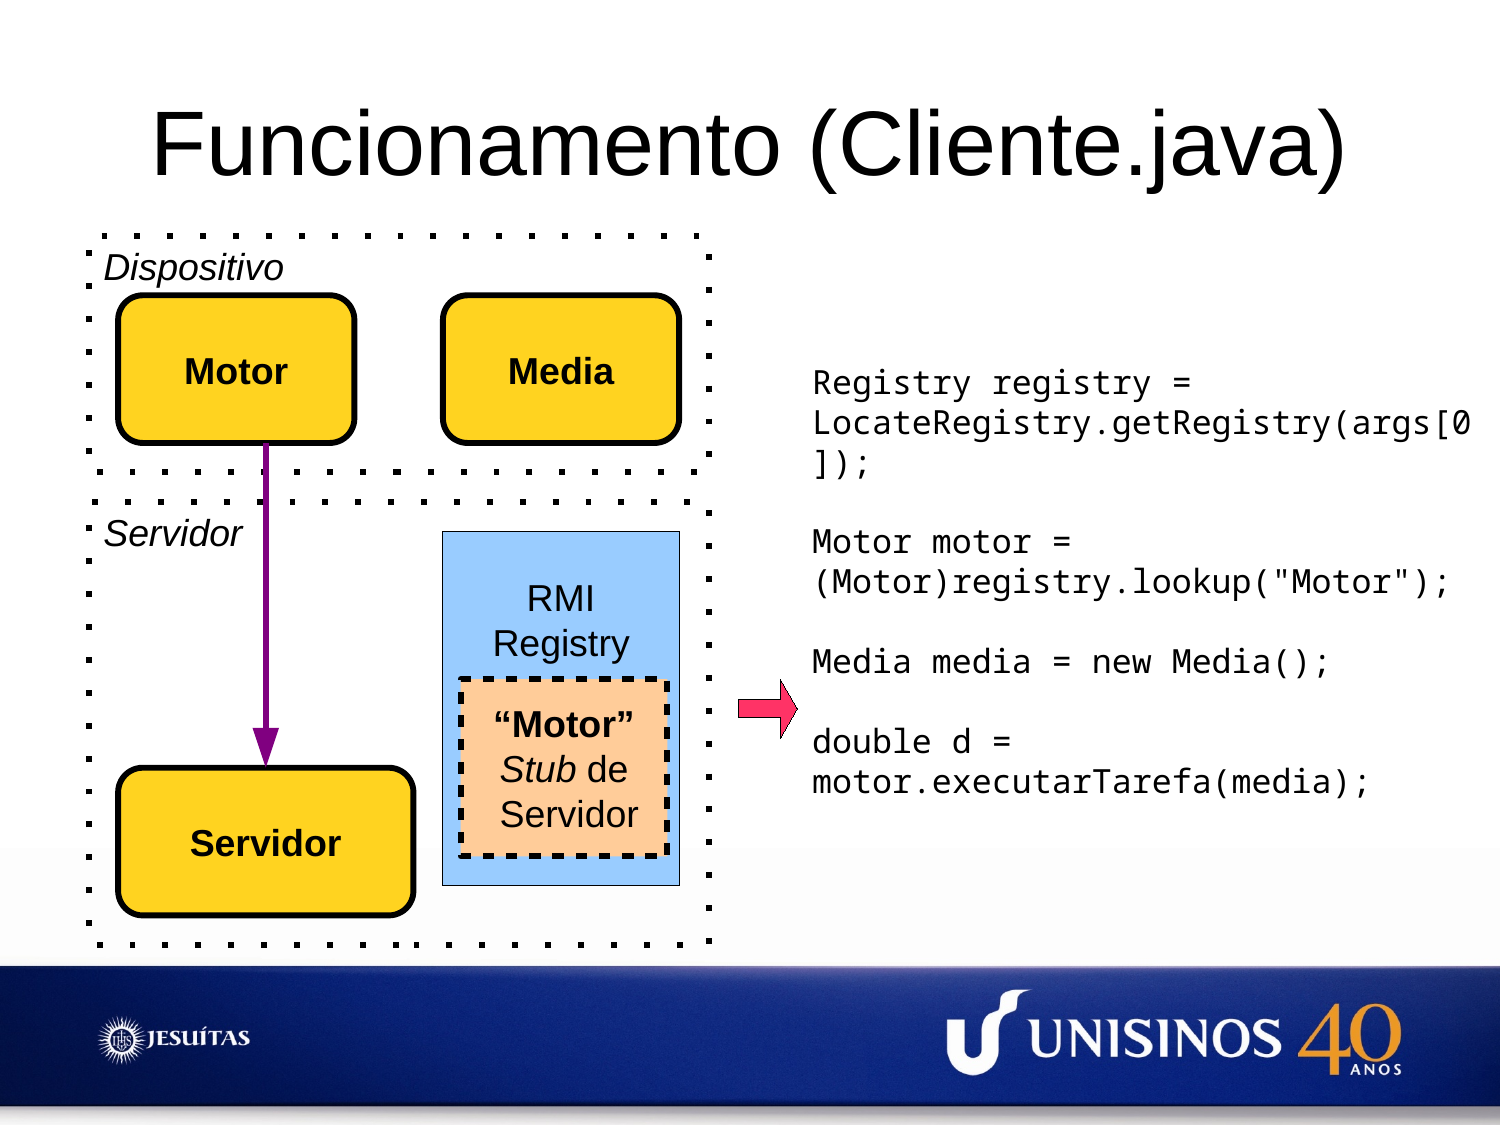

# Funcionamento (Cliente.java)
Dispositivo
Motor
Media
Registry registry = LocateRegistry.getRegistry(args[0]);
Motor motor = (Motor)registry.lookup("Motor");
Media media = new Media();
double d = motor.executarTarefa(media);
Servidor
RMI
Registry
“Motor”
Stub de
 Servidor
Servidor
26